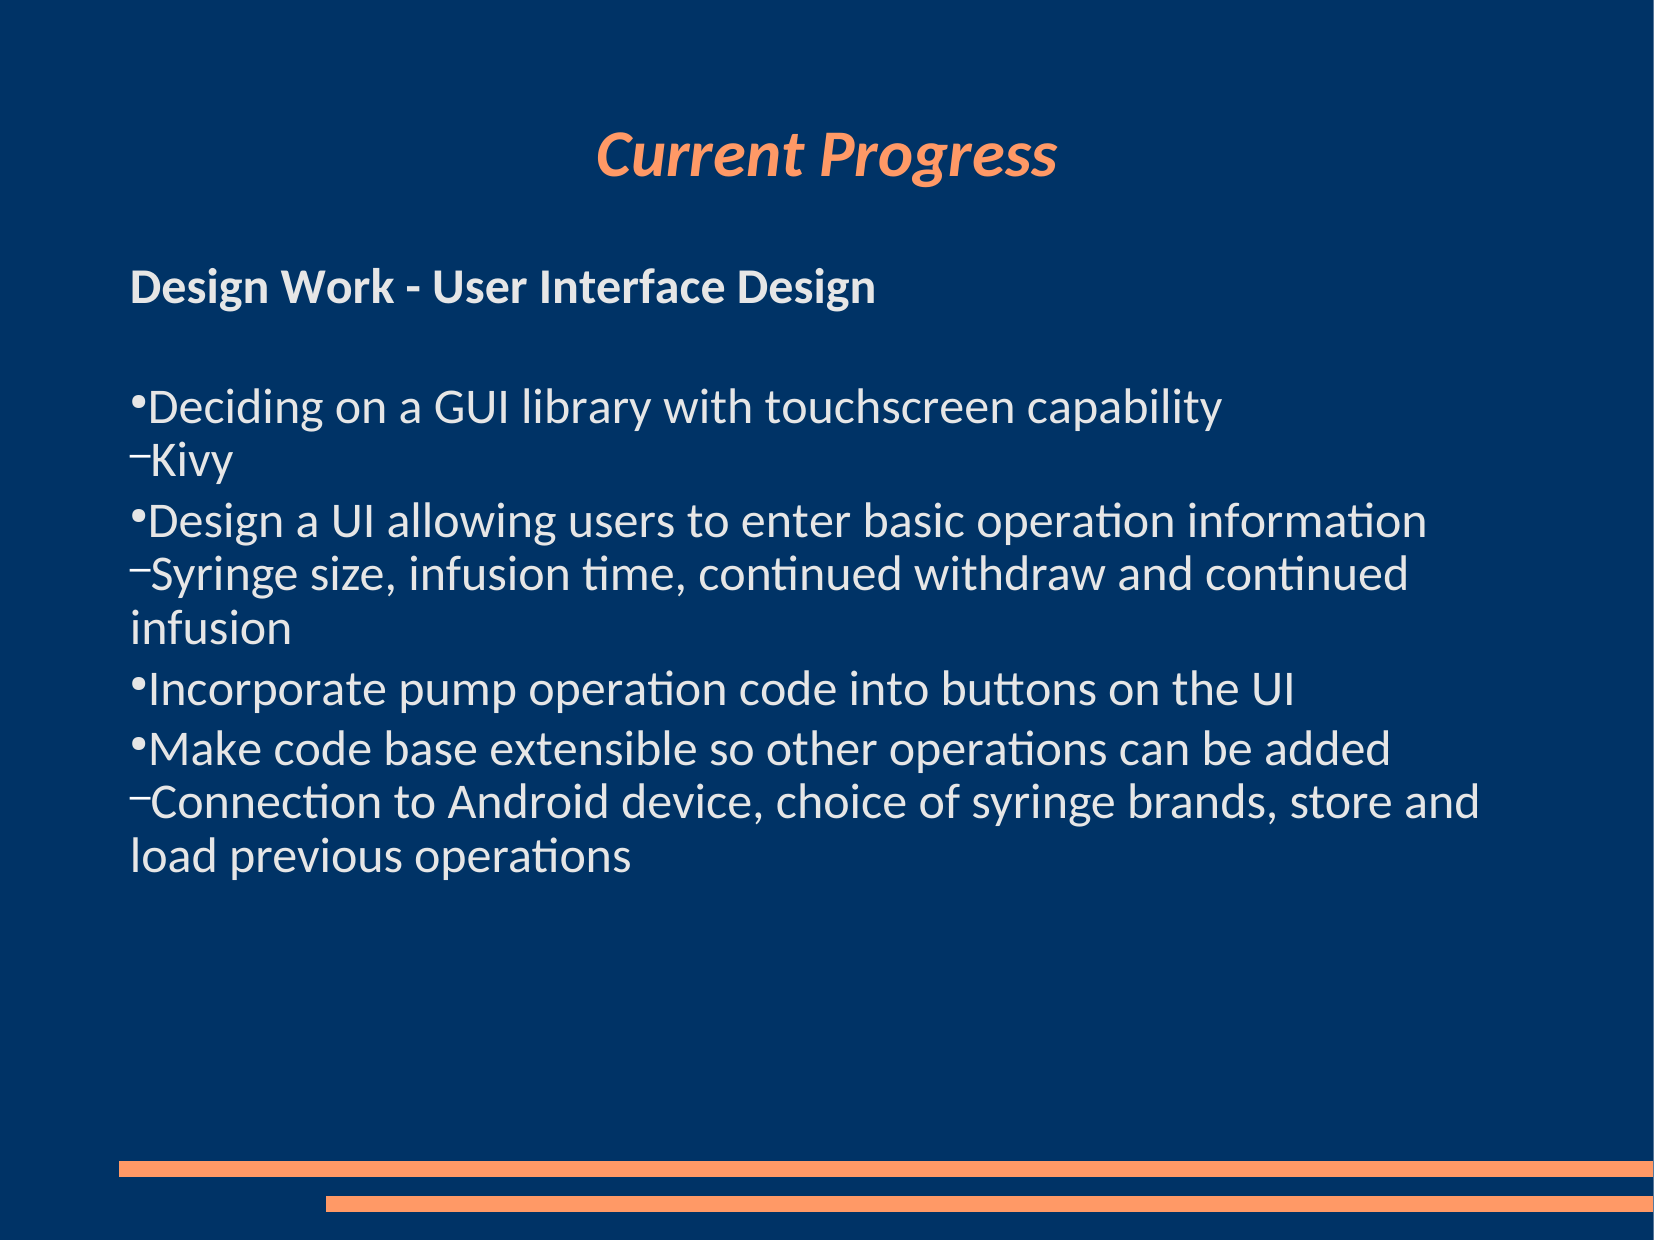

# Current Progress
Design Work - User Interface Design
Deciding on a GUI library with touchscreen capability
Kivy
Design a UI allowing users to enter basic operation information
Syringe size, infusion time, continued withdraw and continued infusion
Incorporate pump operation code into buttons on the UI
Make code base extensible so other operations can be added
Connection to Android device, choice of syringe brands, store and load previous operations